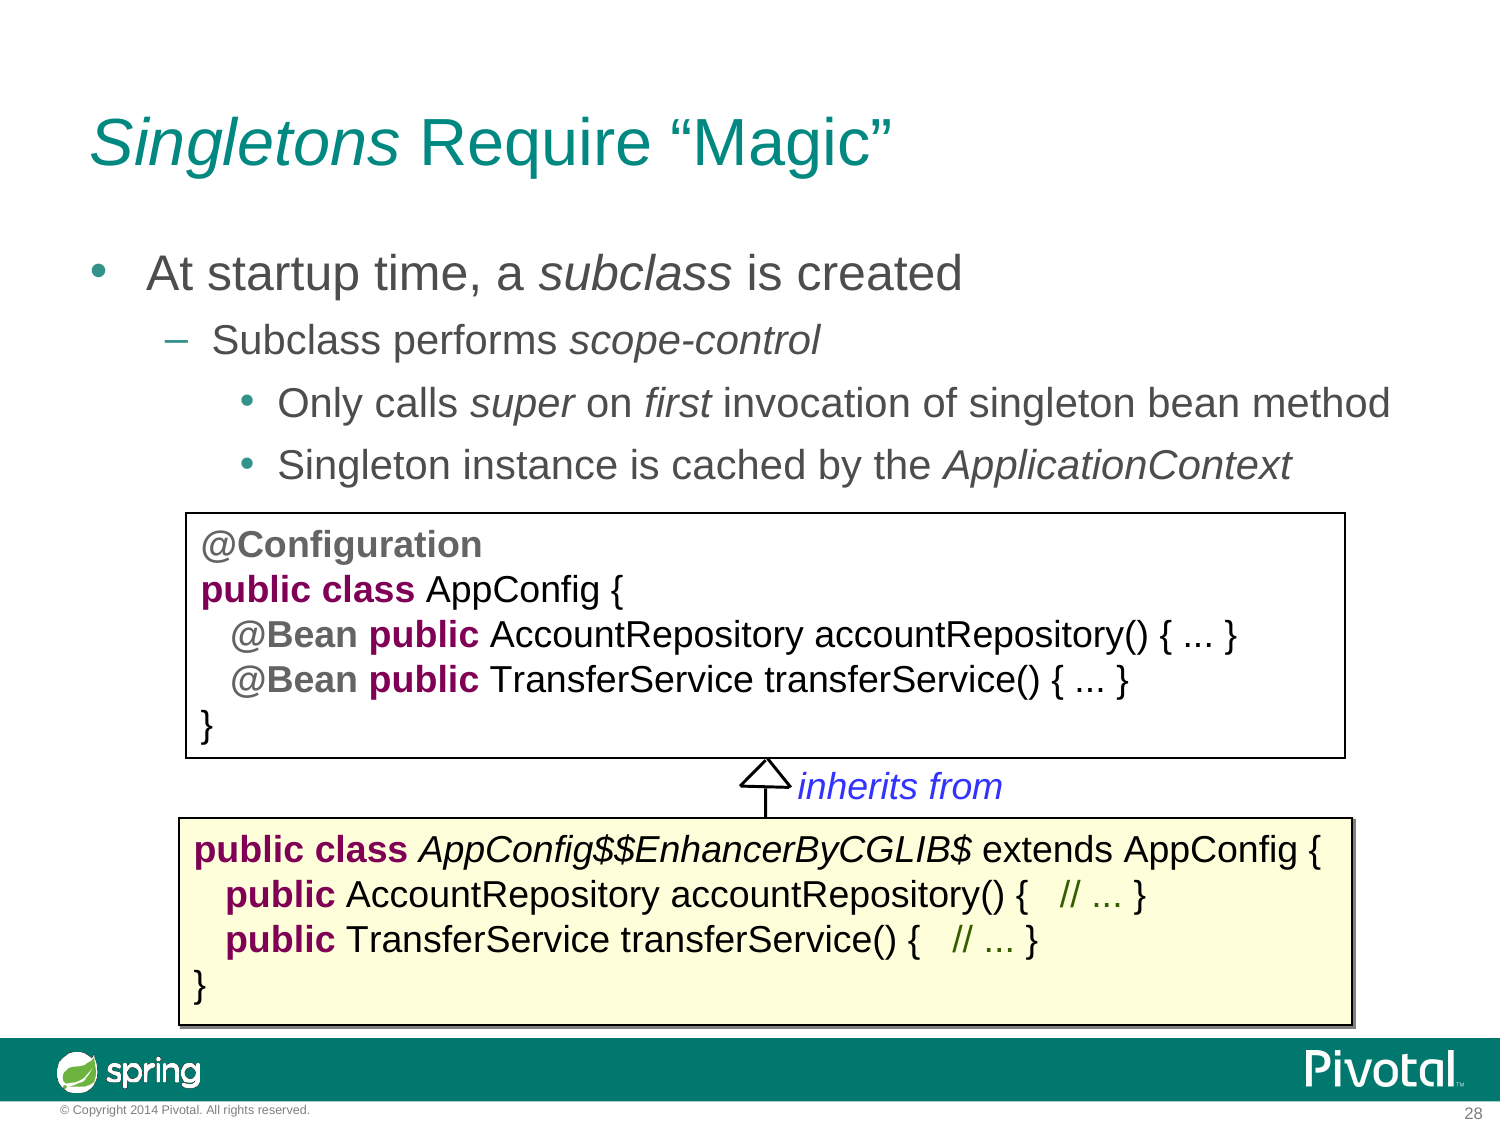

# Singletons Require “Magic”
At startup time, a subclass is created
Subclass performs scope-control
Only calls super on first invocation of singleton bean method
Singleton instance is cached by the ApplicationContext
@Configuration
public class AppConfig {
	@Bean public AccountRepository accountRepository() { ... }
	@Bean public TransferService transferService() { ... }
}
inherits from
public class AppConfig$$EnhancerByCGLIB$ extends AppConfig {
 public AccountRepository accountRepository() { // ... }
 public TransferService transferService() { // ... }
}